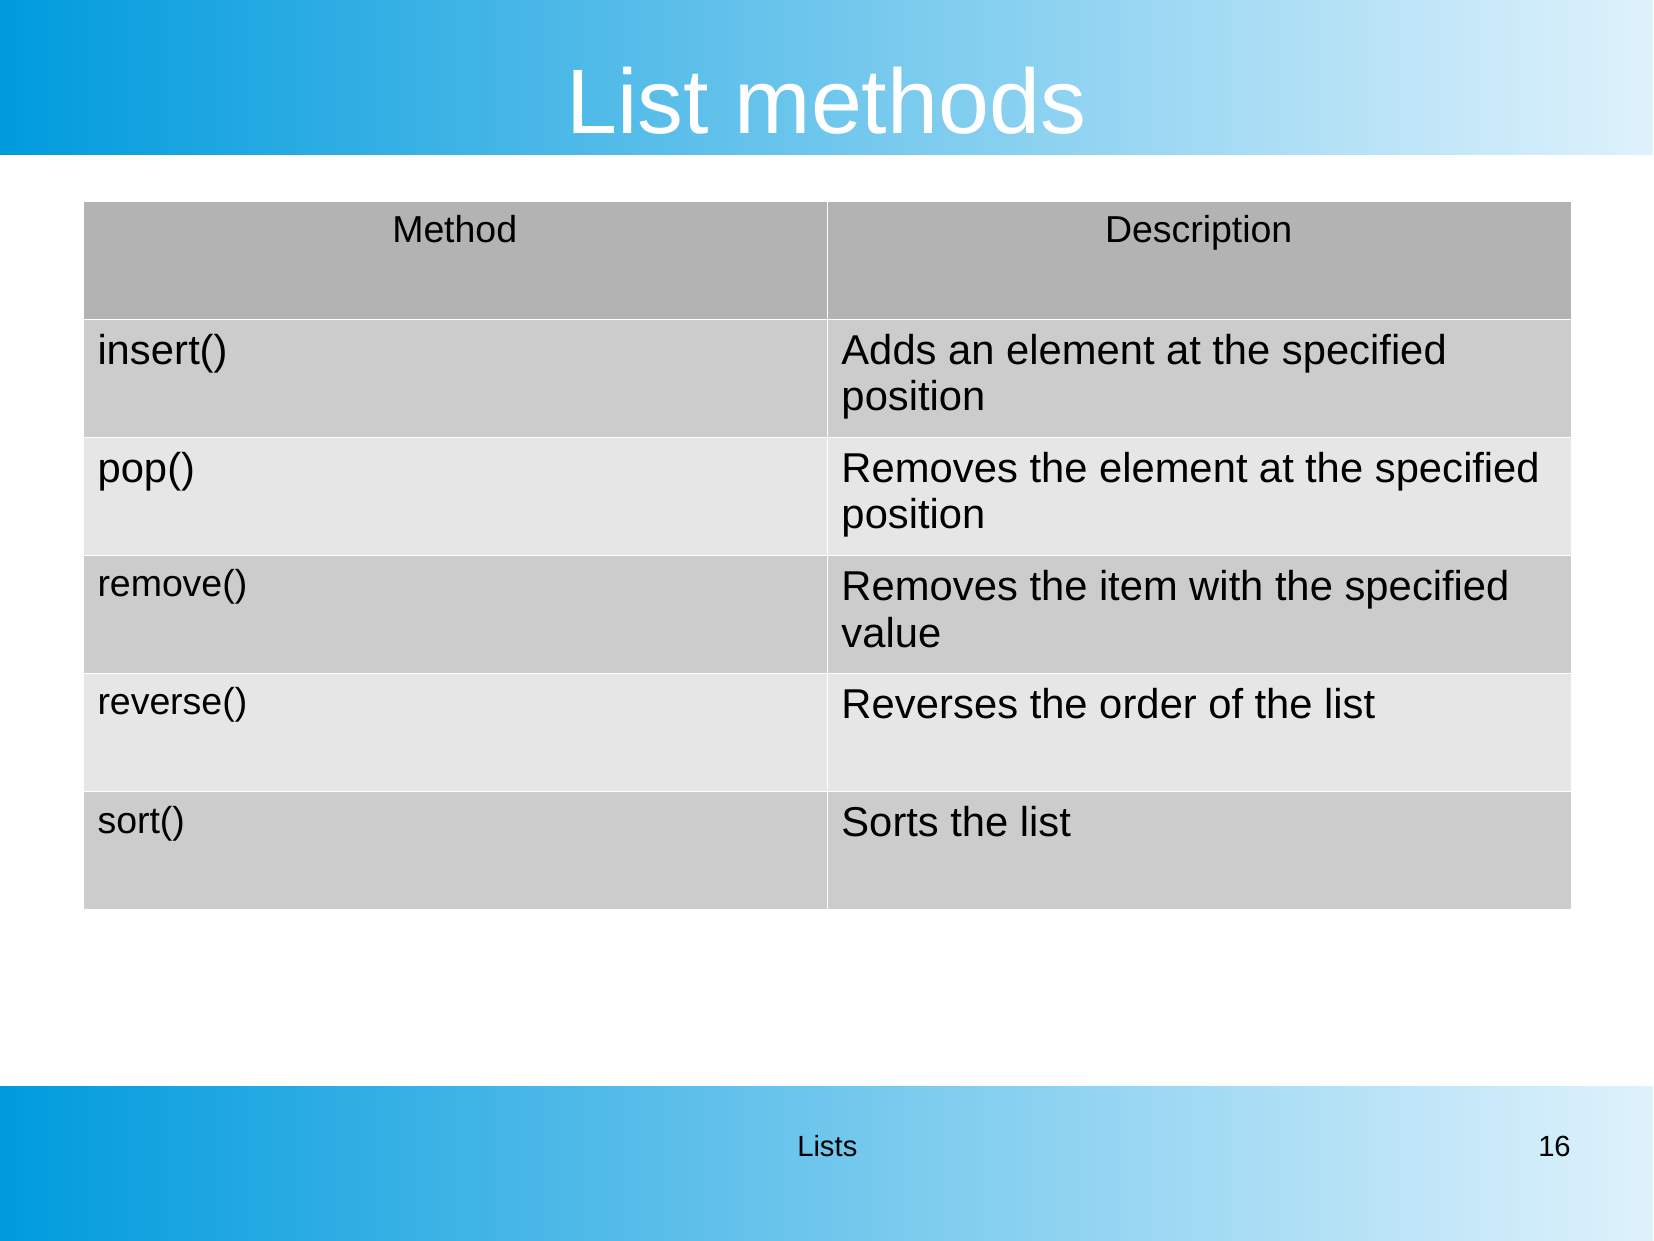

# List methods
| Method | Description |
| --- | --- |
| insert() | Adds an element at the specified position |
| pop() | Removes the element at the specified position |
| remove() | Removes the item with the specified value |
| reverse() | Reverses the order of the list |
| sort() | Sorts the list |
Lists
16